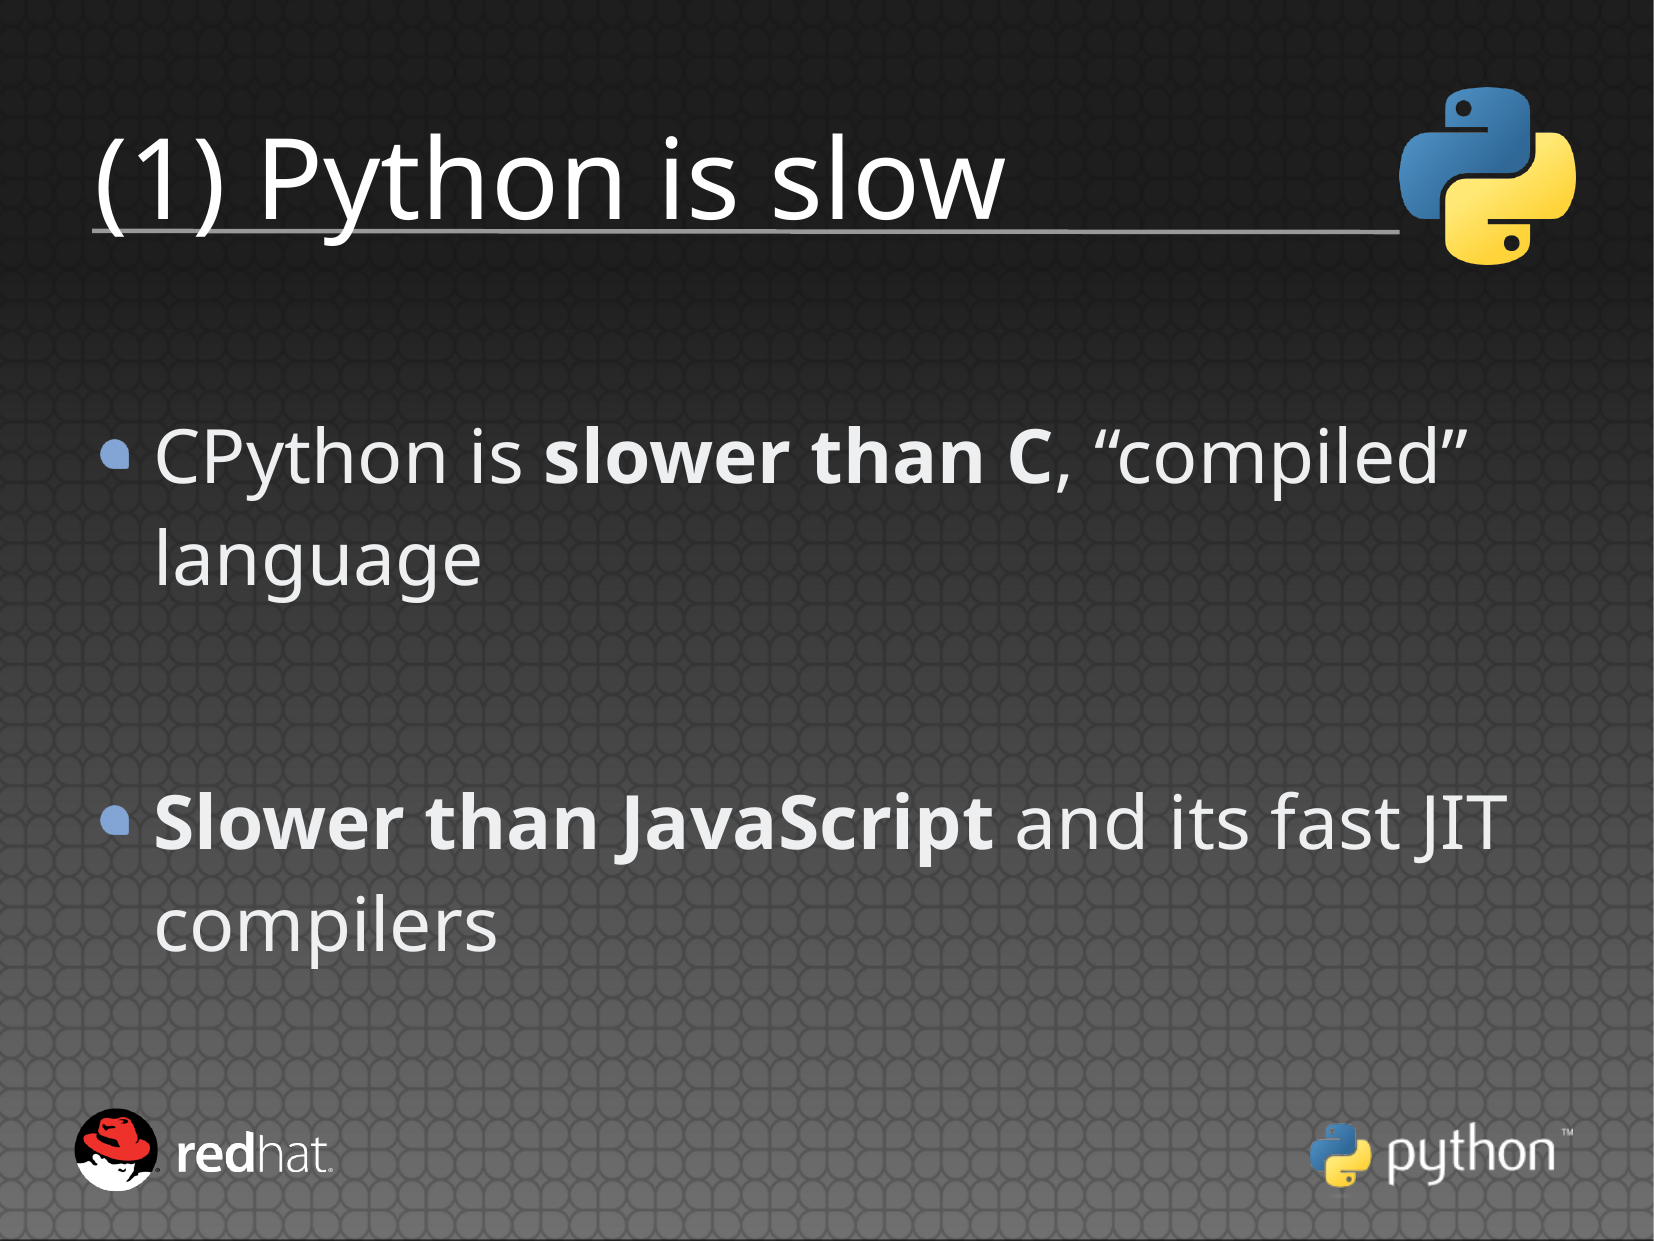

(1) Python is slow
# CPython is slower than C, “compiled” language
Slower than JavaScript and its fast JIT compilers